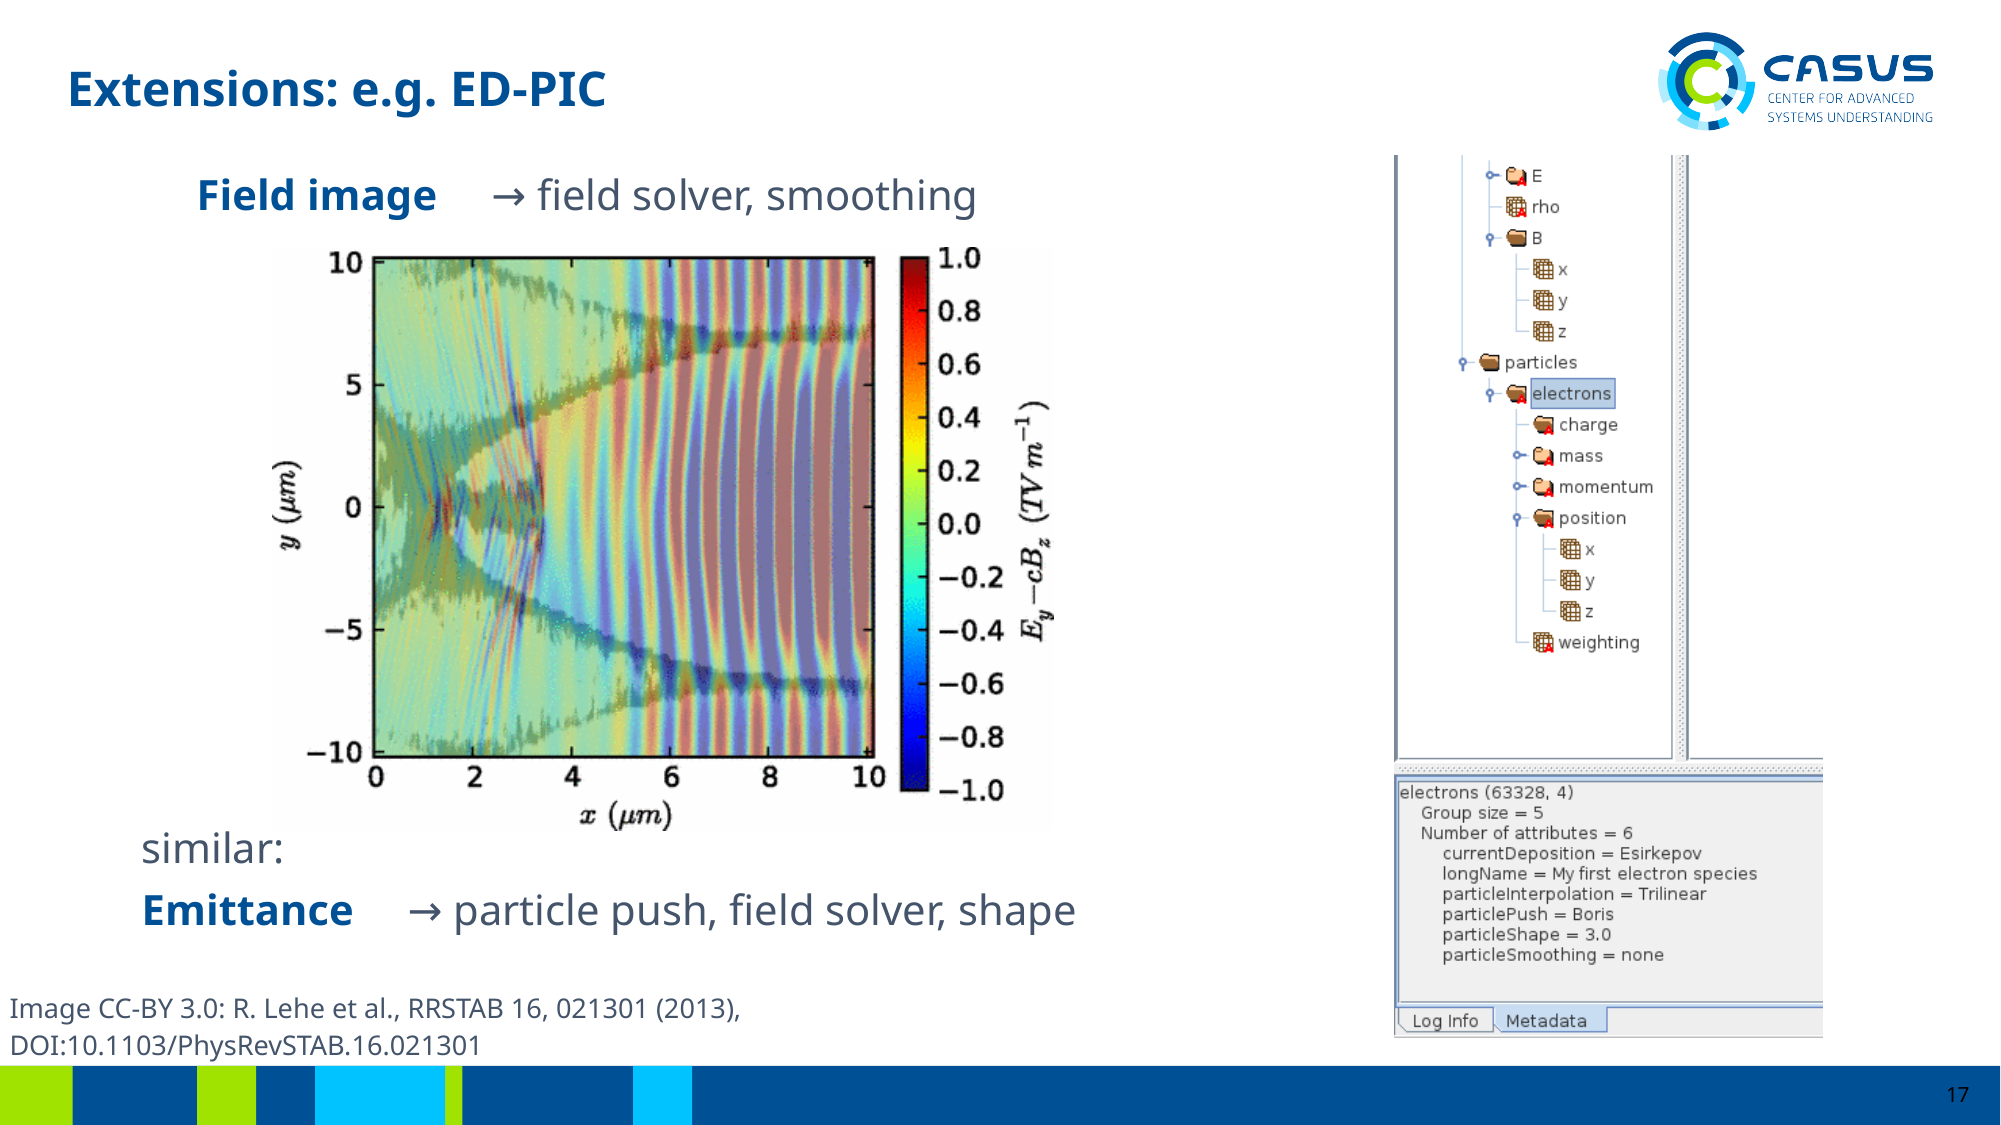

# Extensions: e.g. ED-PIC
Field image → field solver, smoothing
similar:
Emittance → particle push, field solver, shape
Image CC-BY 3.0: R. Lehe et al., RRSTAB 16, 021301 (2013),
DOI:10.1103/PhysRevSTAB.16.021301
17